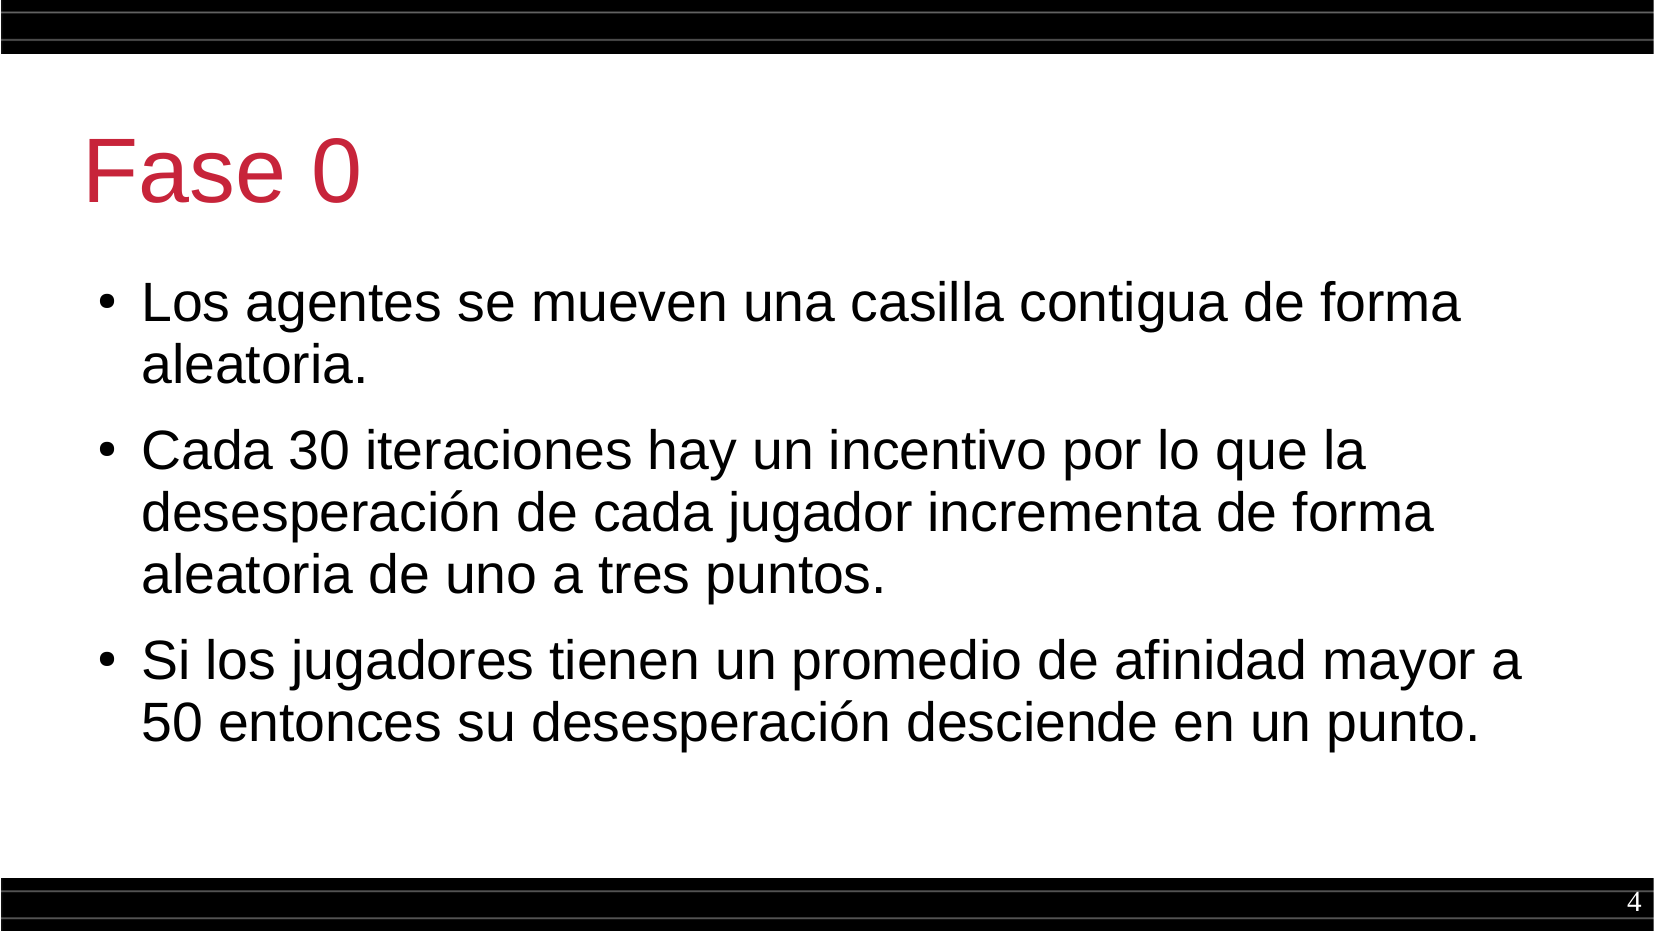

# Fase 0
Los agentes se mueven una casilla contigua de forma aleatoria.
Cada 30 iteraciones hay un incentivo por lo que la desesperación de cada jugador incrementa de forma aleatoria de uno a tres puntos.
Si los jugadores tienen un promedio de afinidad mayor a 50 entonces su desesperación desciende en un punto.